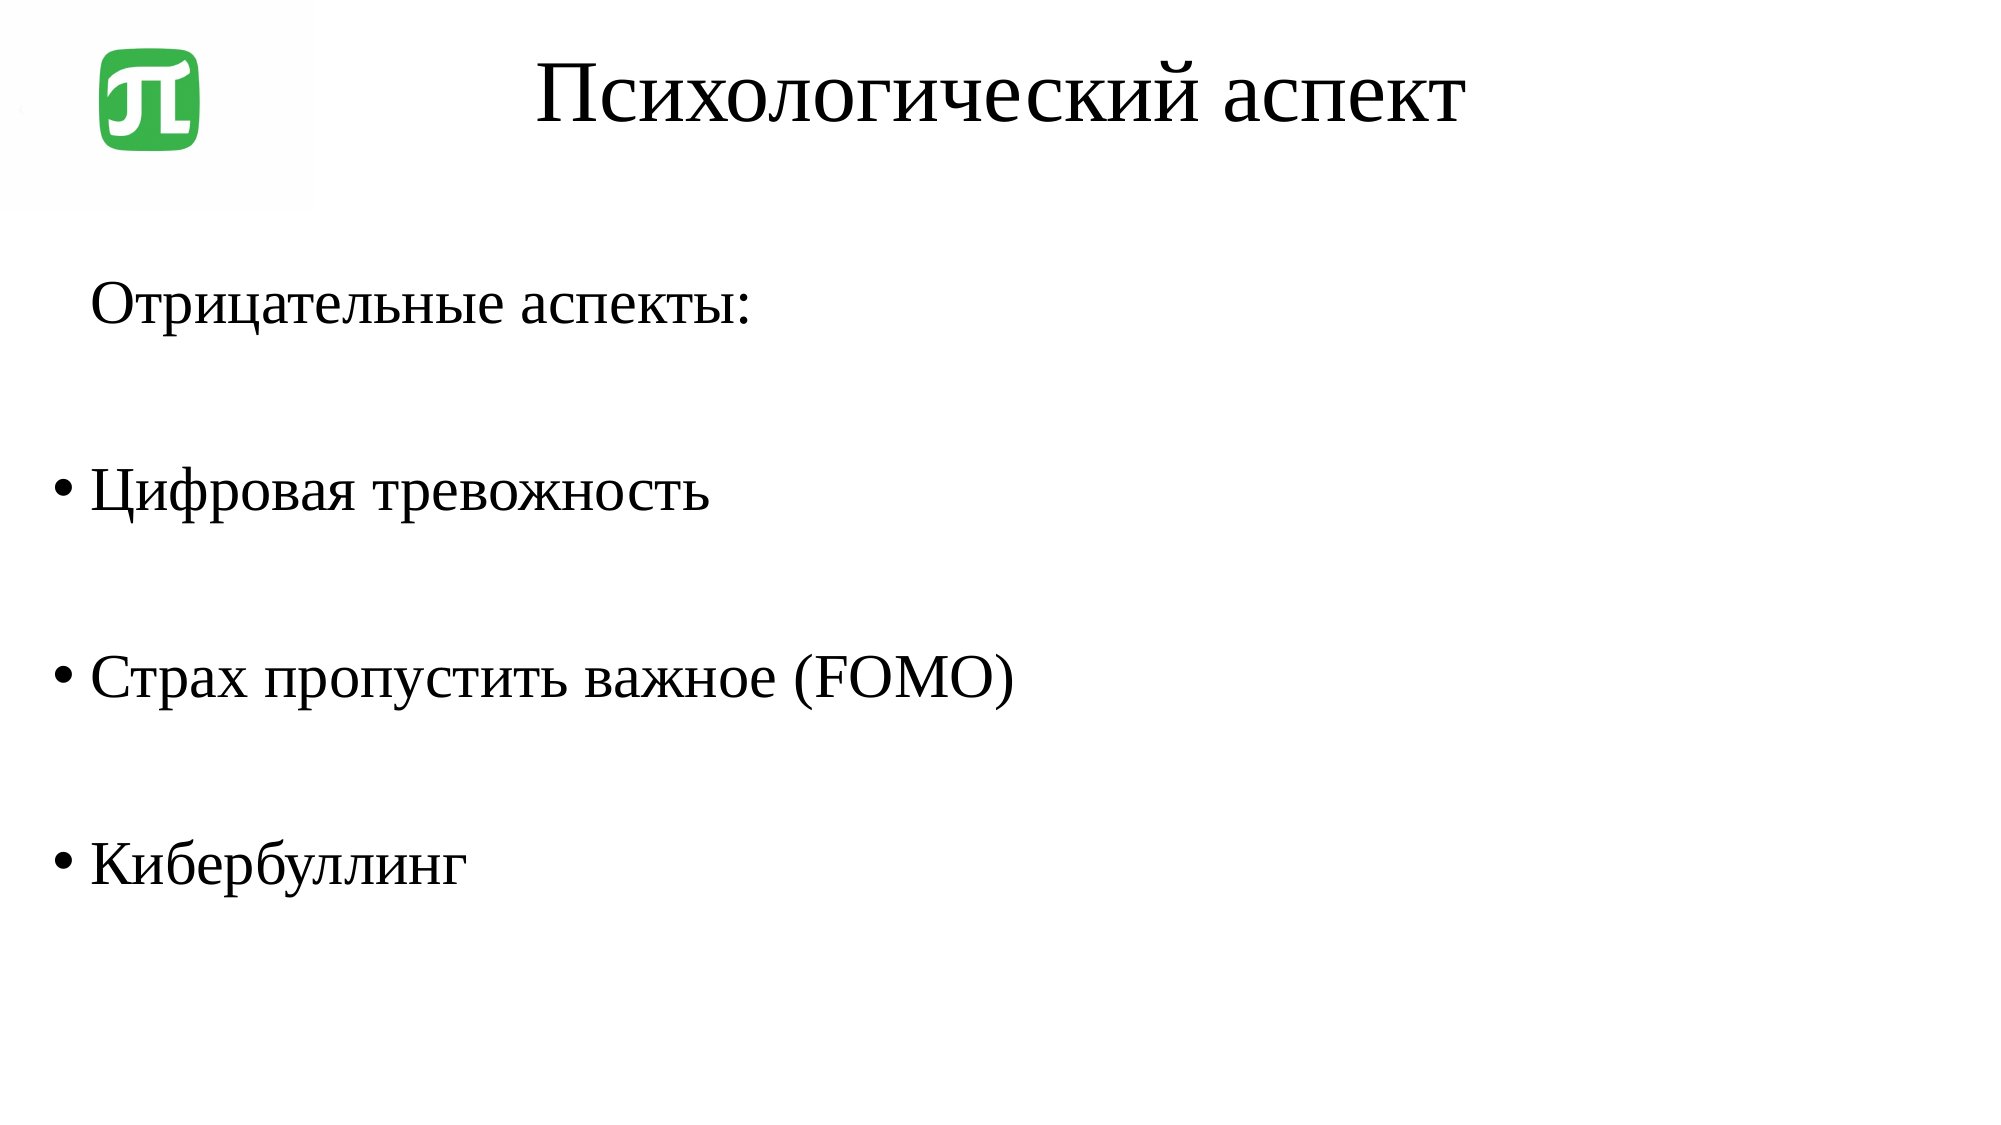

# Психологический аспект
Отрицательные аспекты:
Цифровая тревожность
Страх пропустить важное (FOMO)
Кибербуллинг